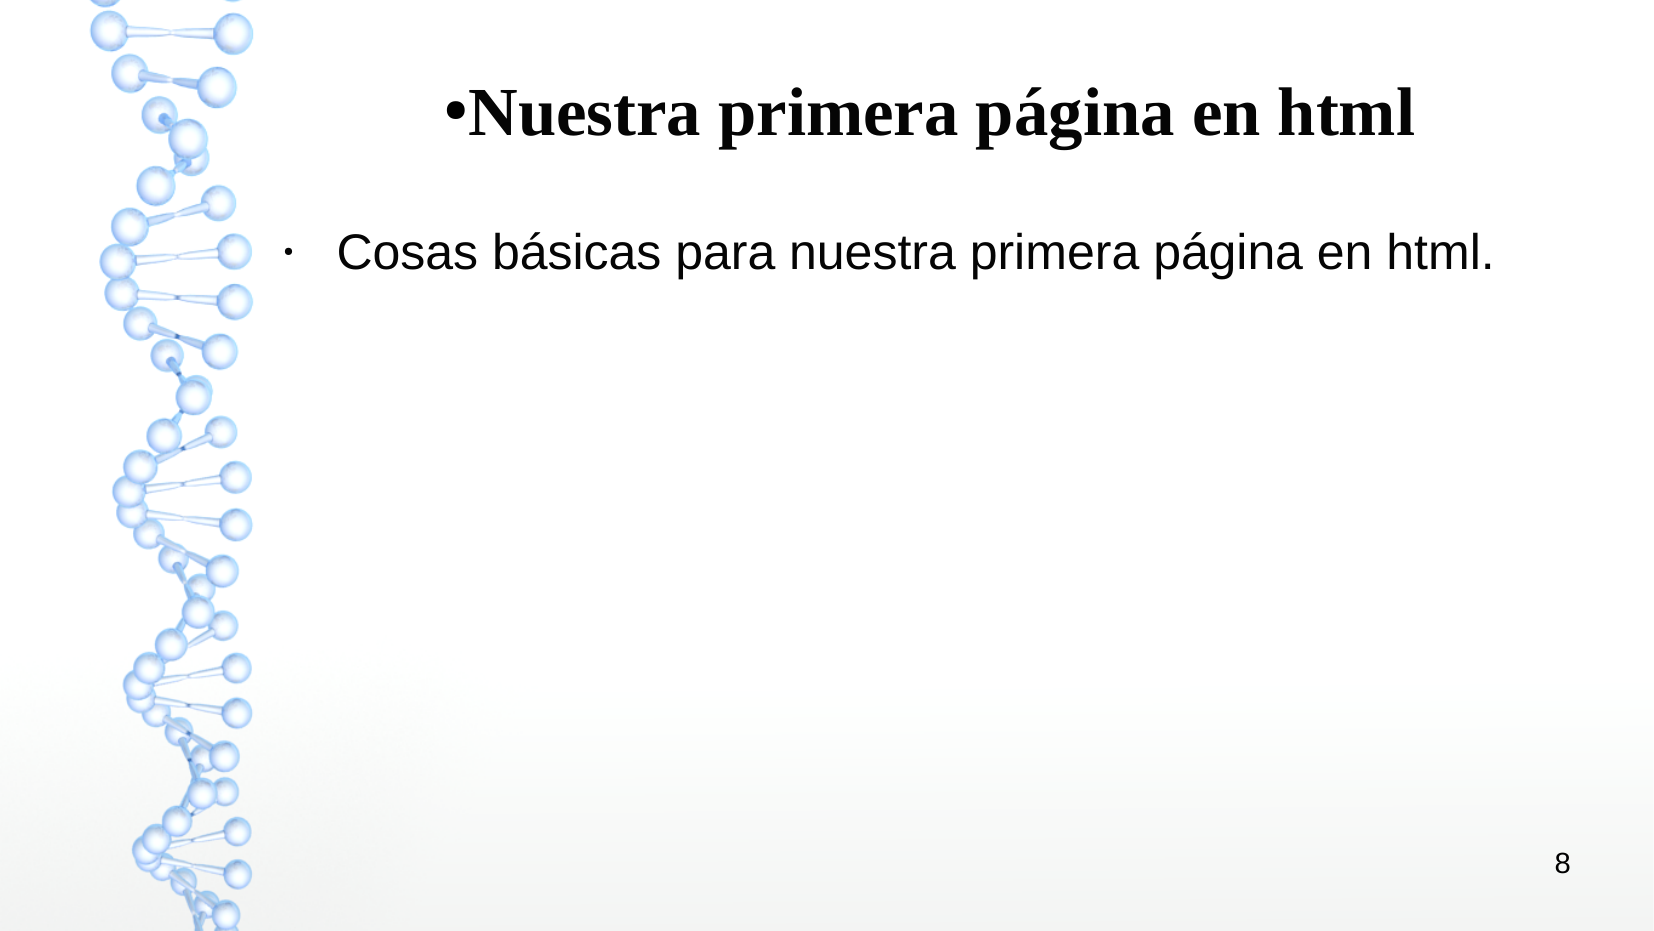

# Nuestra primera página en html
Cosas básicas para nuestra primera página en html.
8